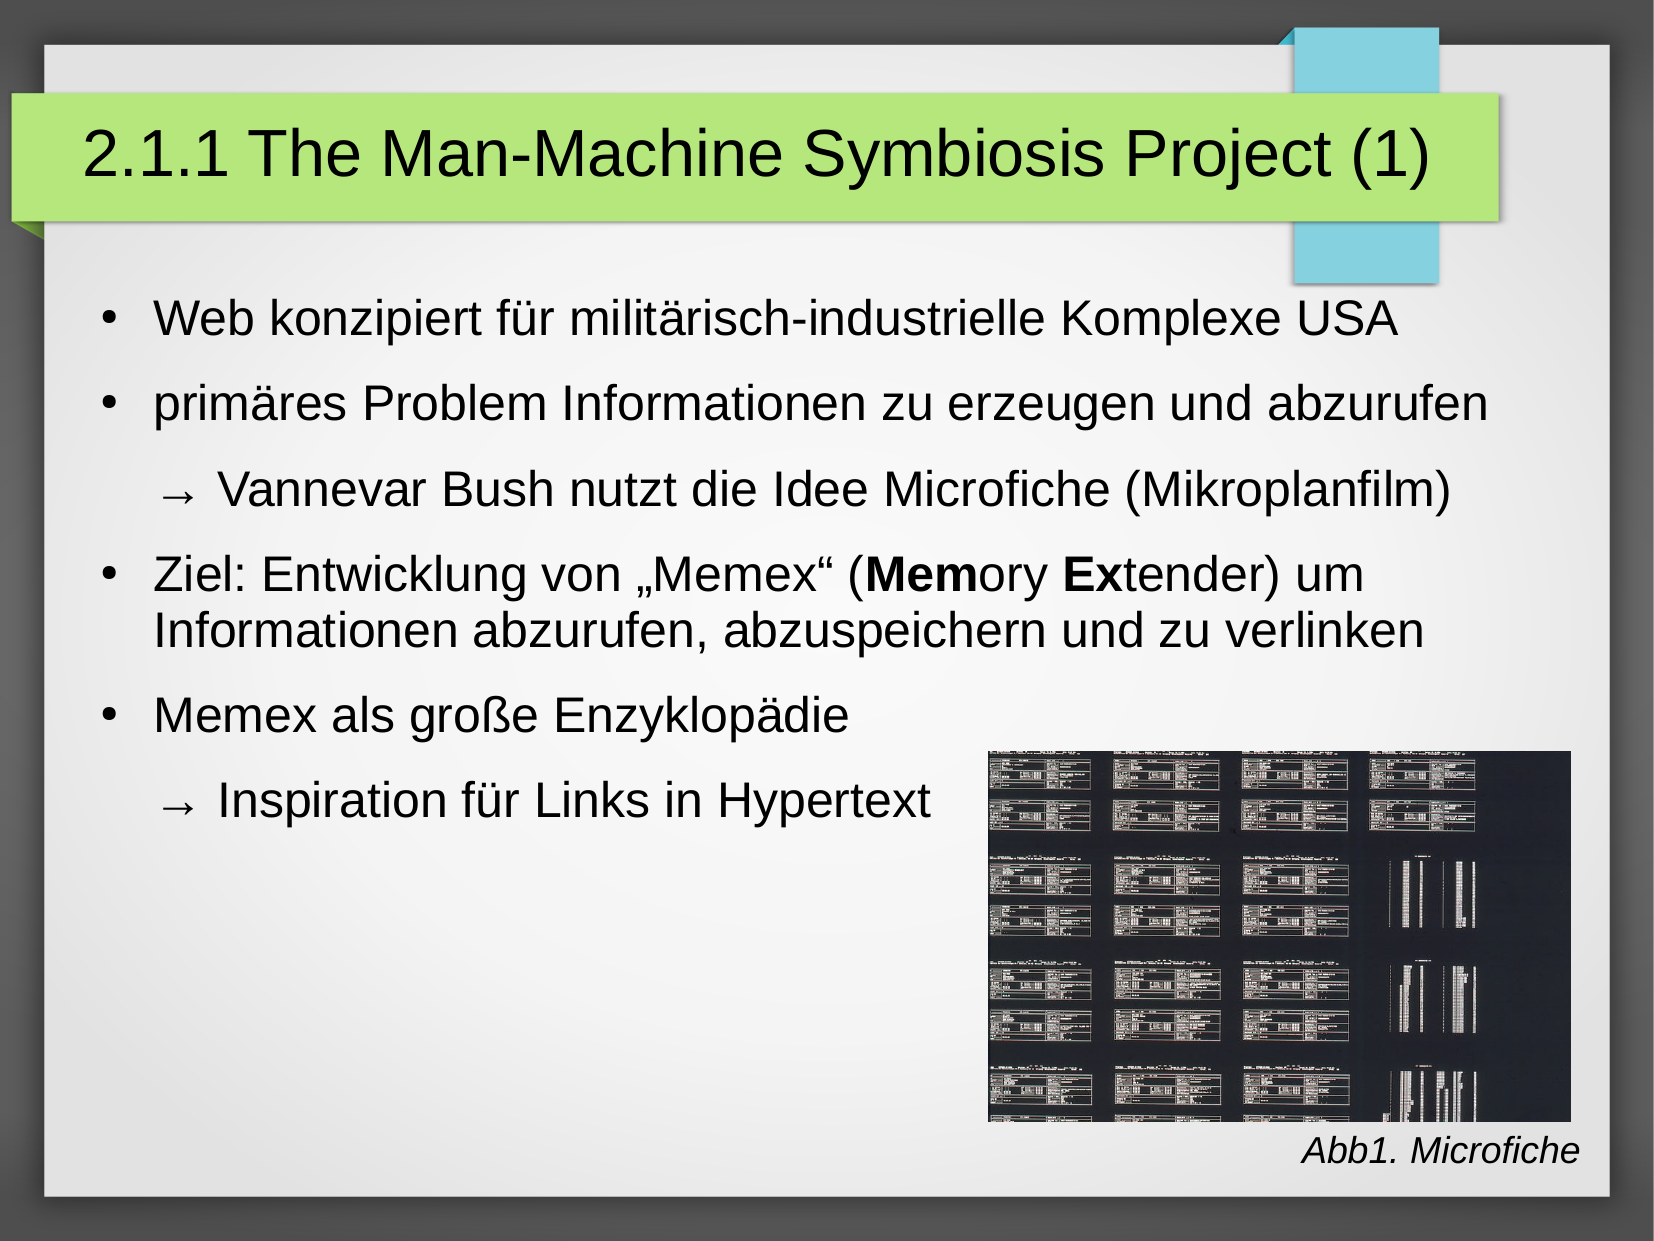

# 2.1.1 The Man-Machine Symbiosis Project (1)
Web konzipiert für militärisch-industrielle Komplexe USA
primäres Problem Informationen zu erzeugen und abzurufen
→ Vannevar Bush nutzt die Idee Microfiche (Mikroplanfilm)
Ziel: Entwicklung von „Memex“ (Memory Extender) um Informationen abzurufen, abzuspeichern und zu verlinken
Memex als große Enzyklopädie
→ Inspiration für Links in Hypertext
Abb1. Microfiche